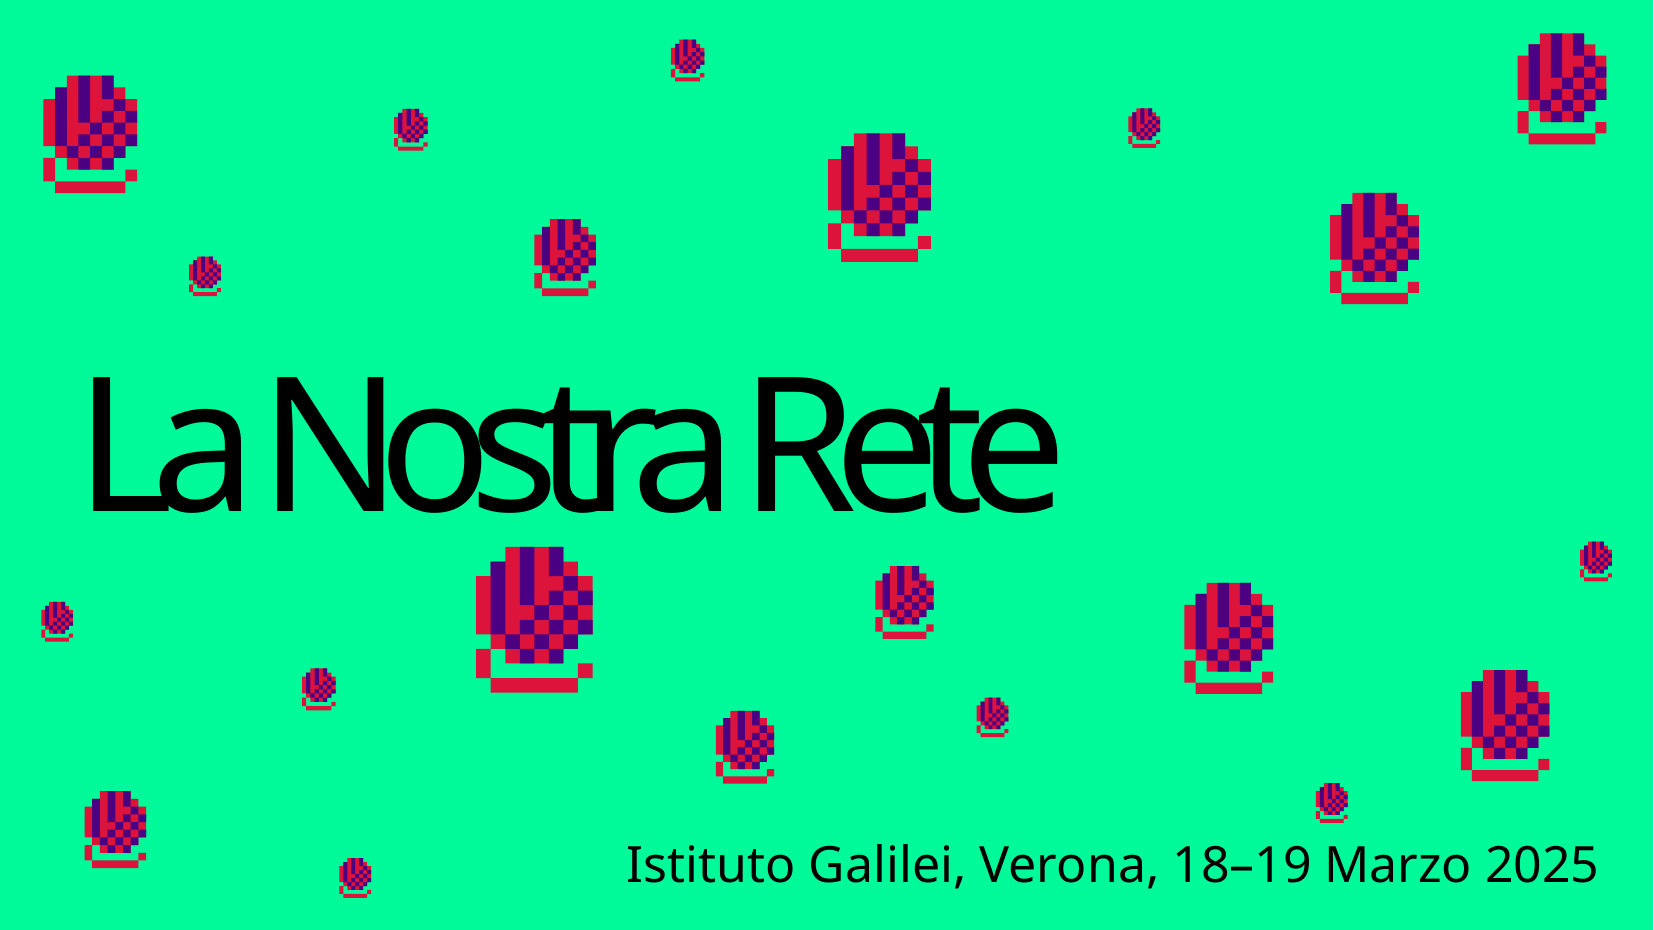

La Nostra Rete
Istituto Galilei, Verona, 18–19 Marzo 2025